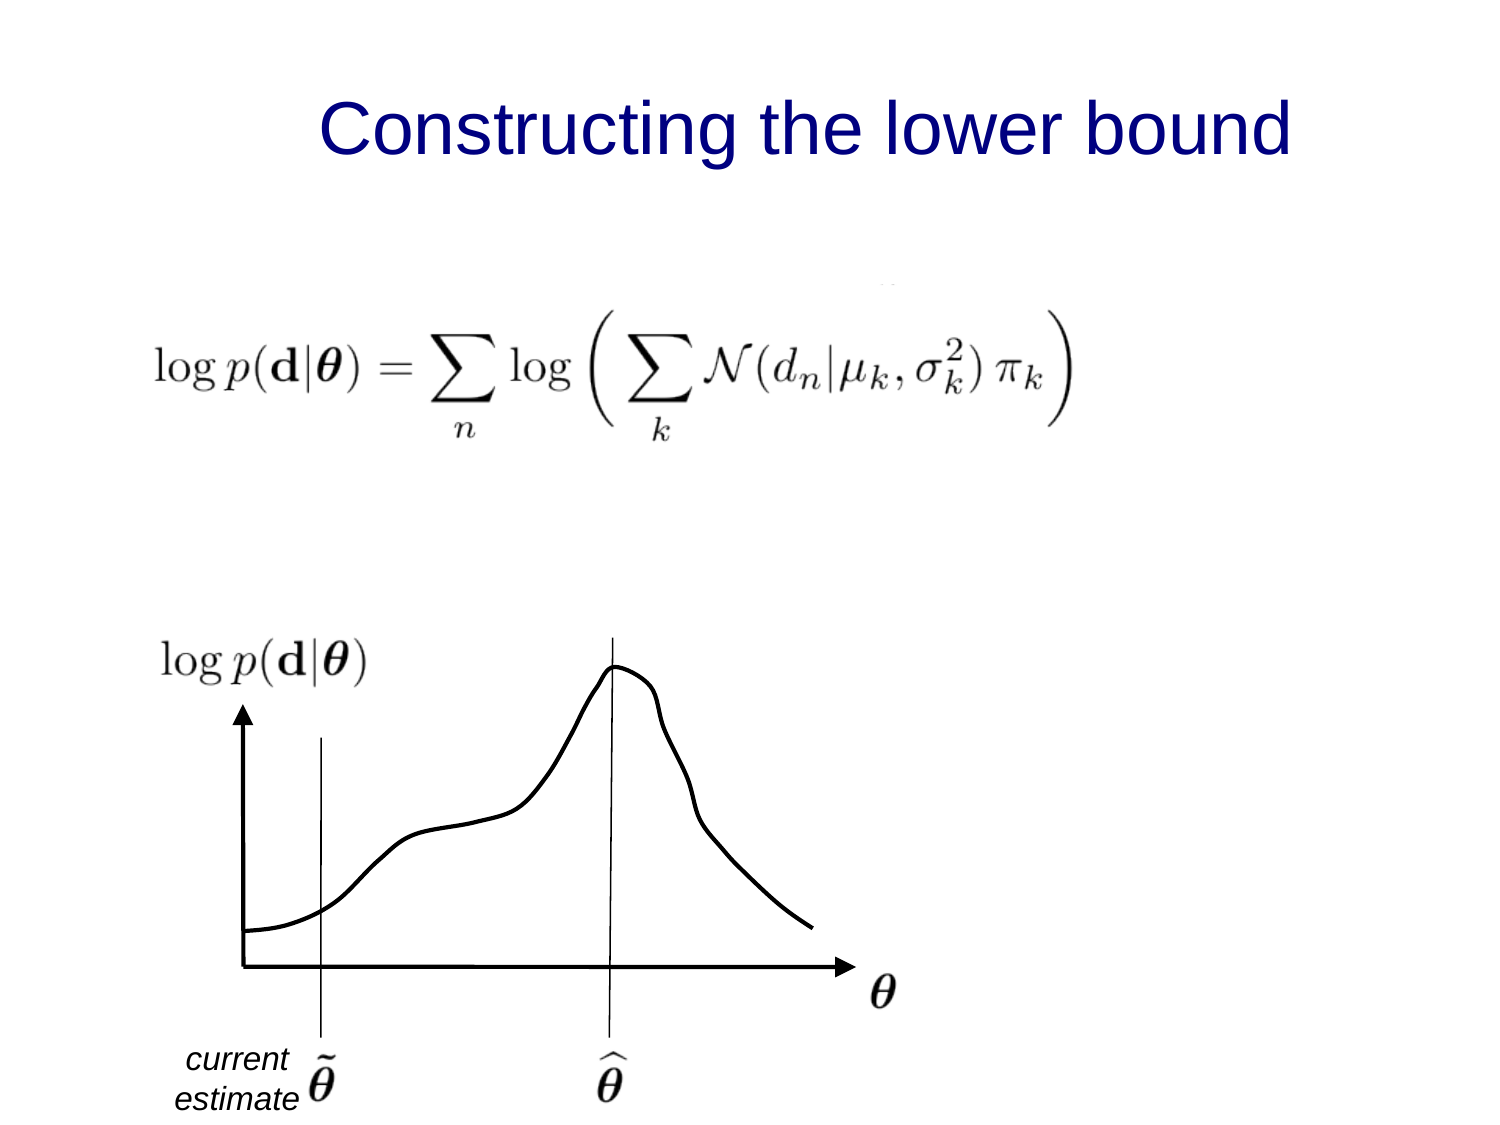

# Constructing the lower bound
current estimate